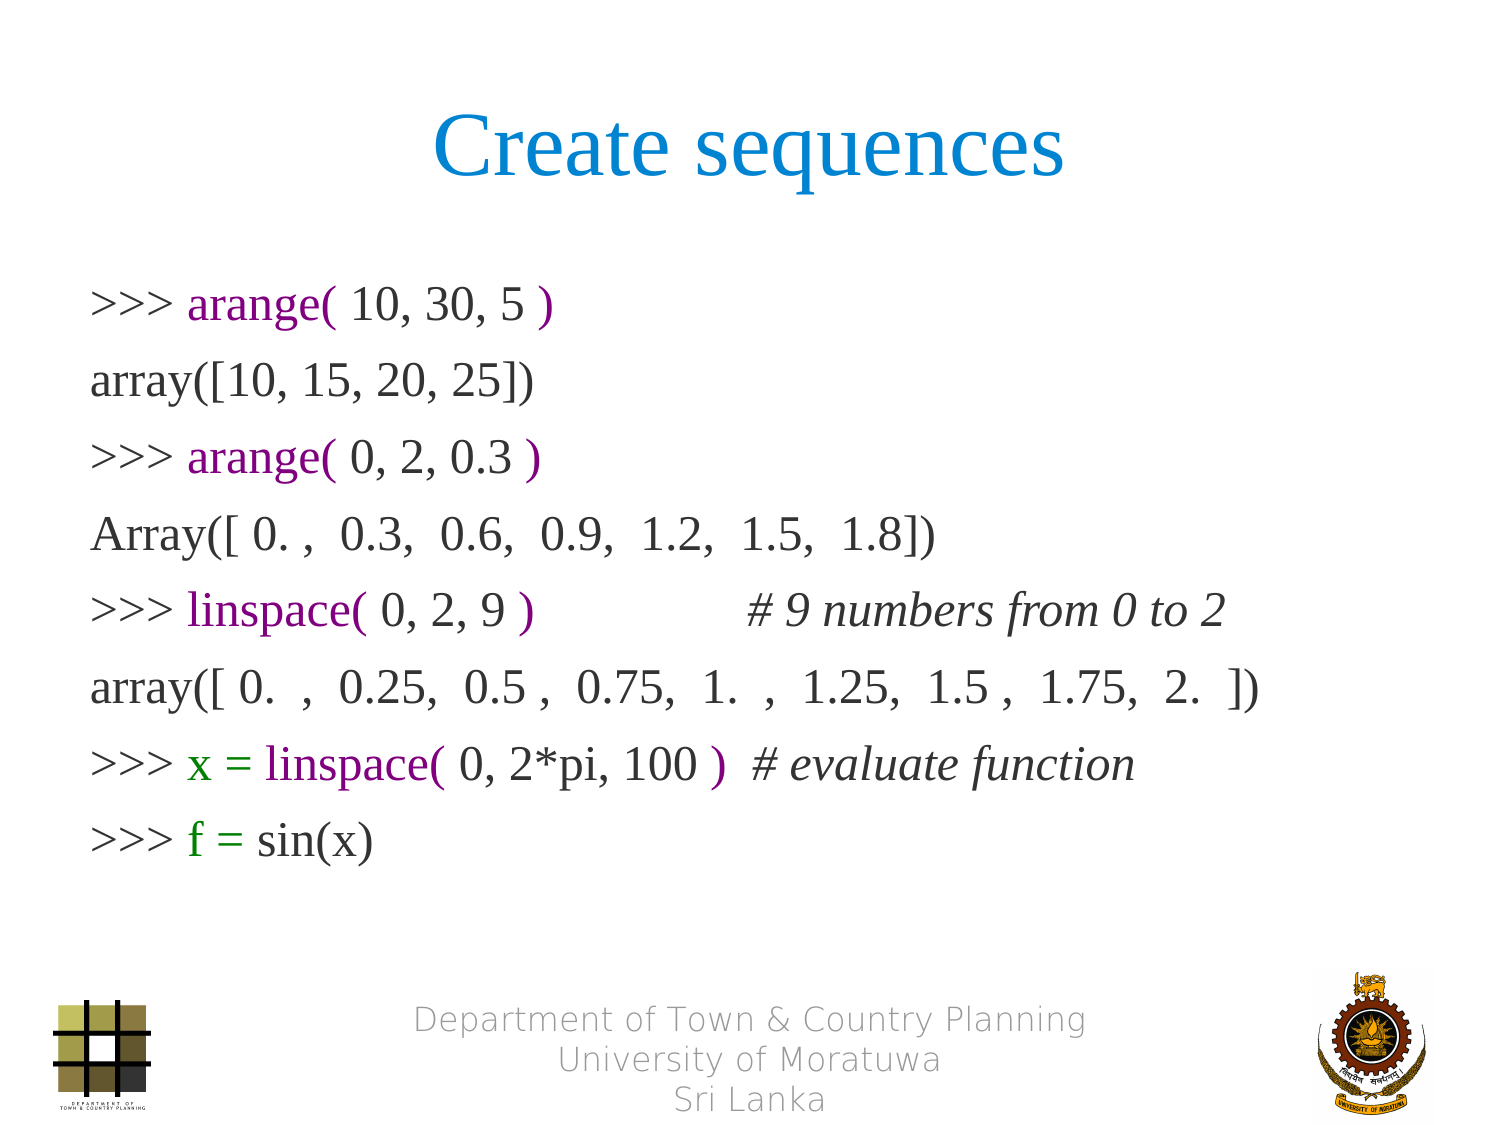

# Create sequences
>>> arange( 10, 30, 5 )
array([10, 15, 20, 25])
>>> arange( 0, 2, 0.3 )
Array([ 0. , 0.3, 0.6, 0.9, 1.2, 1.5, 1.8])
>>> linspace( 0, 2, 9 ) # 9 numbers from 0 to 2
array([ 0. , 0.25, 0.5 , 0.75, 1. , 1.25, 1.5 , 1.75, 2. ])
>>> x = linspace( 0, 2*pi, 100 ) # evaluate function
>>> f = sin(x)